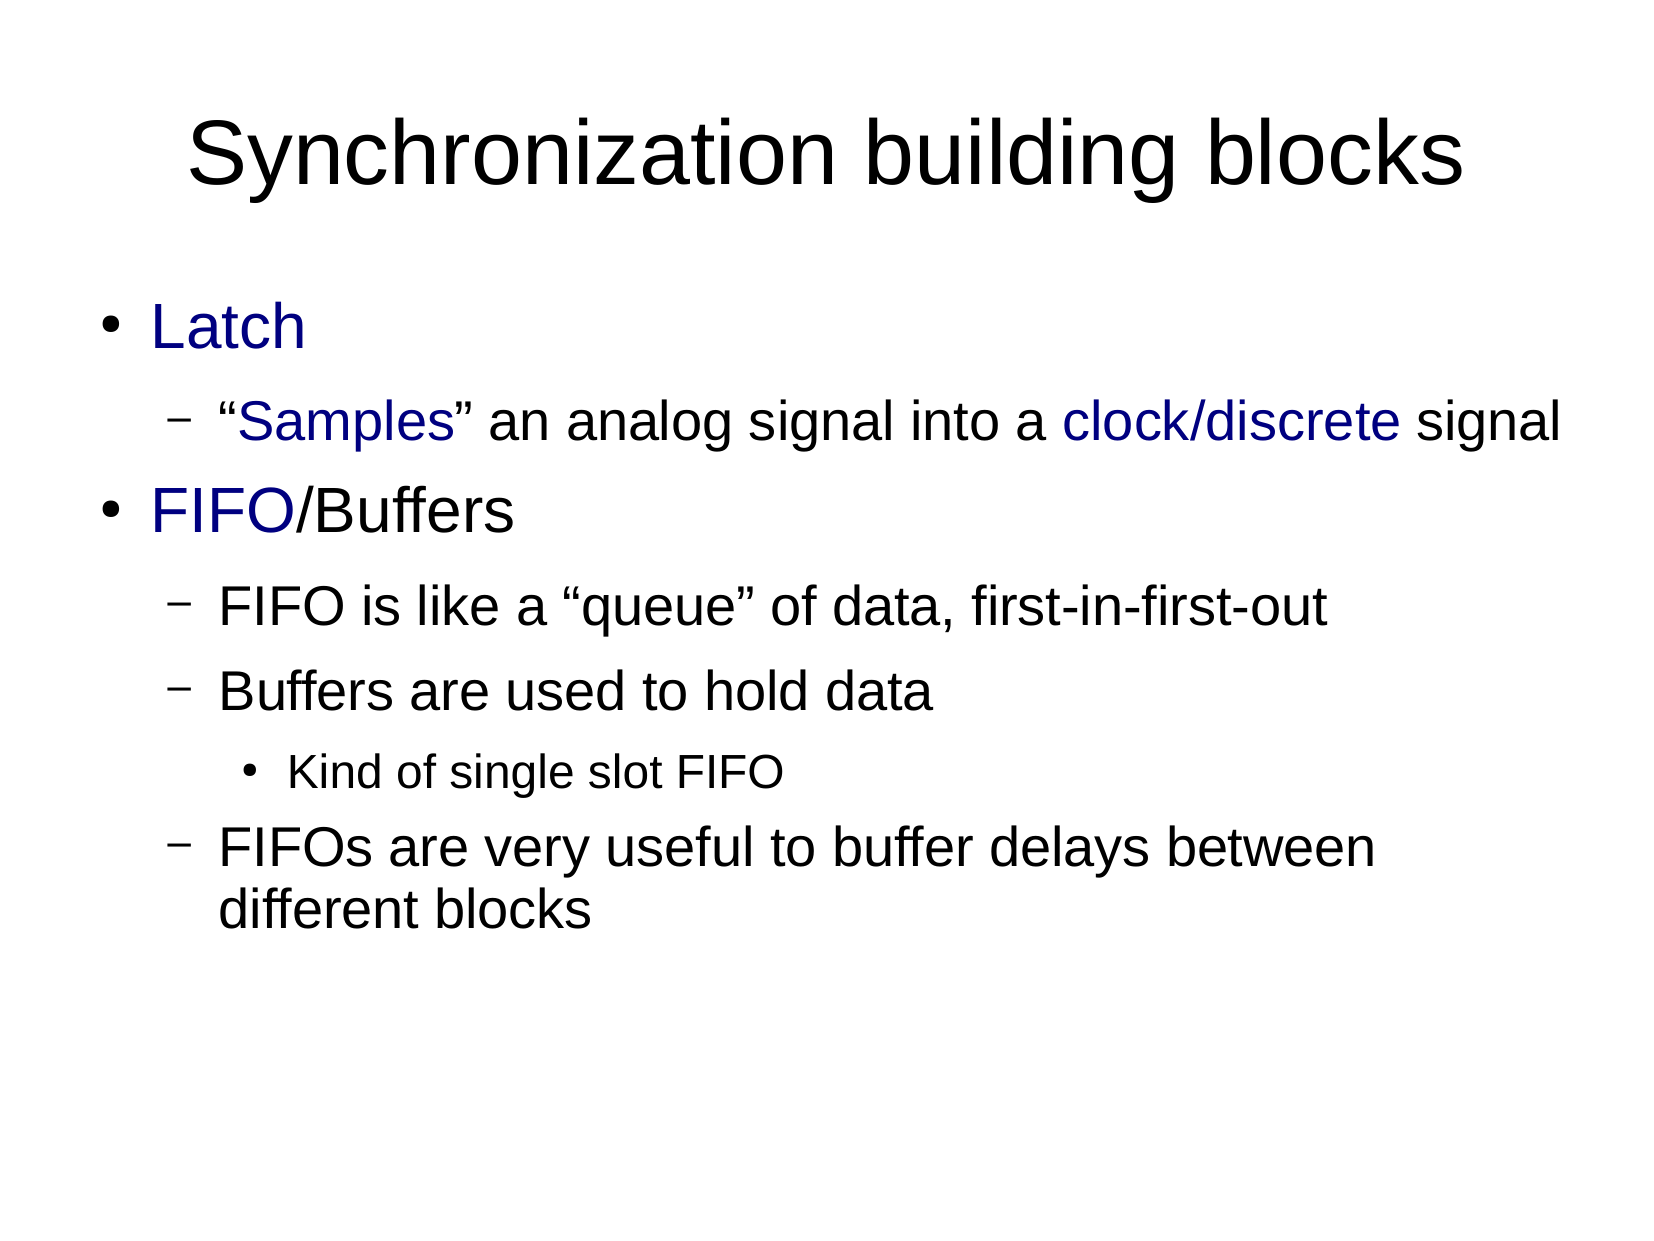

# Synchronization building blocks
Latch
“Samples” an analog signal into a clock/discrete signal
FIFO/Buffers
FIFO is like a “queue” of data, first-in-first-out
Buffers are used to hold data
Kind of single slot FIFO
FIFOs are very useful to buffer delays between different blocks